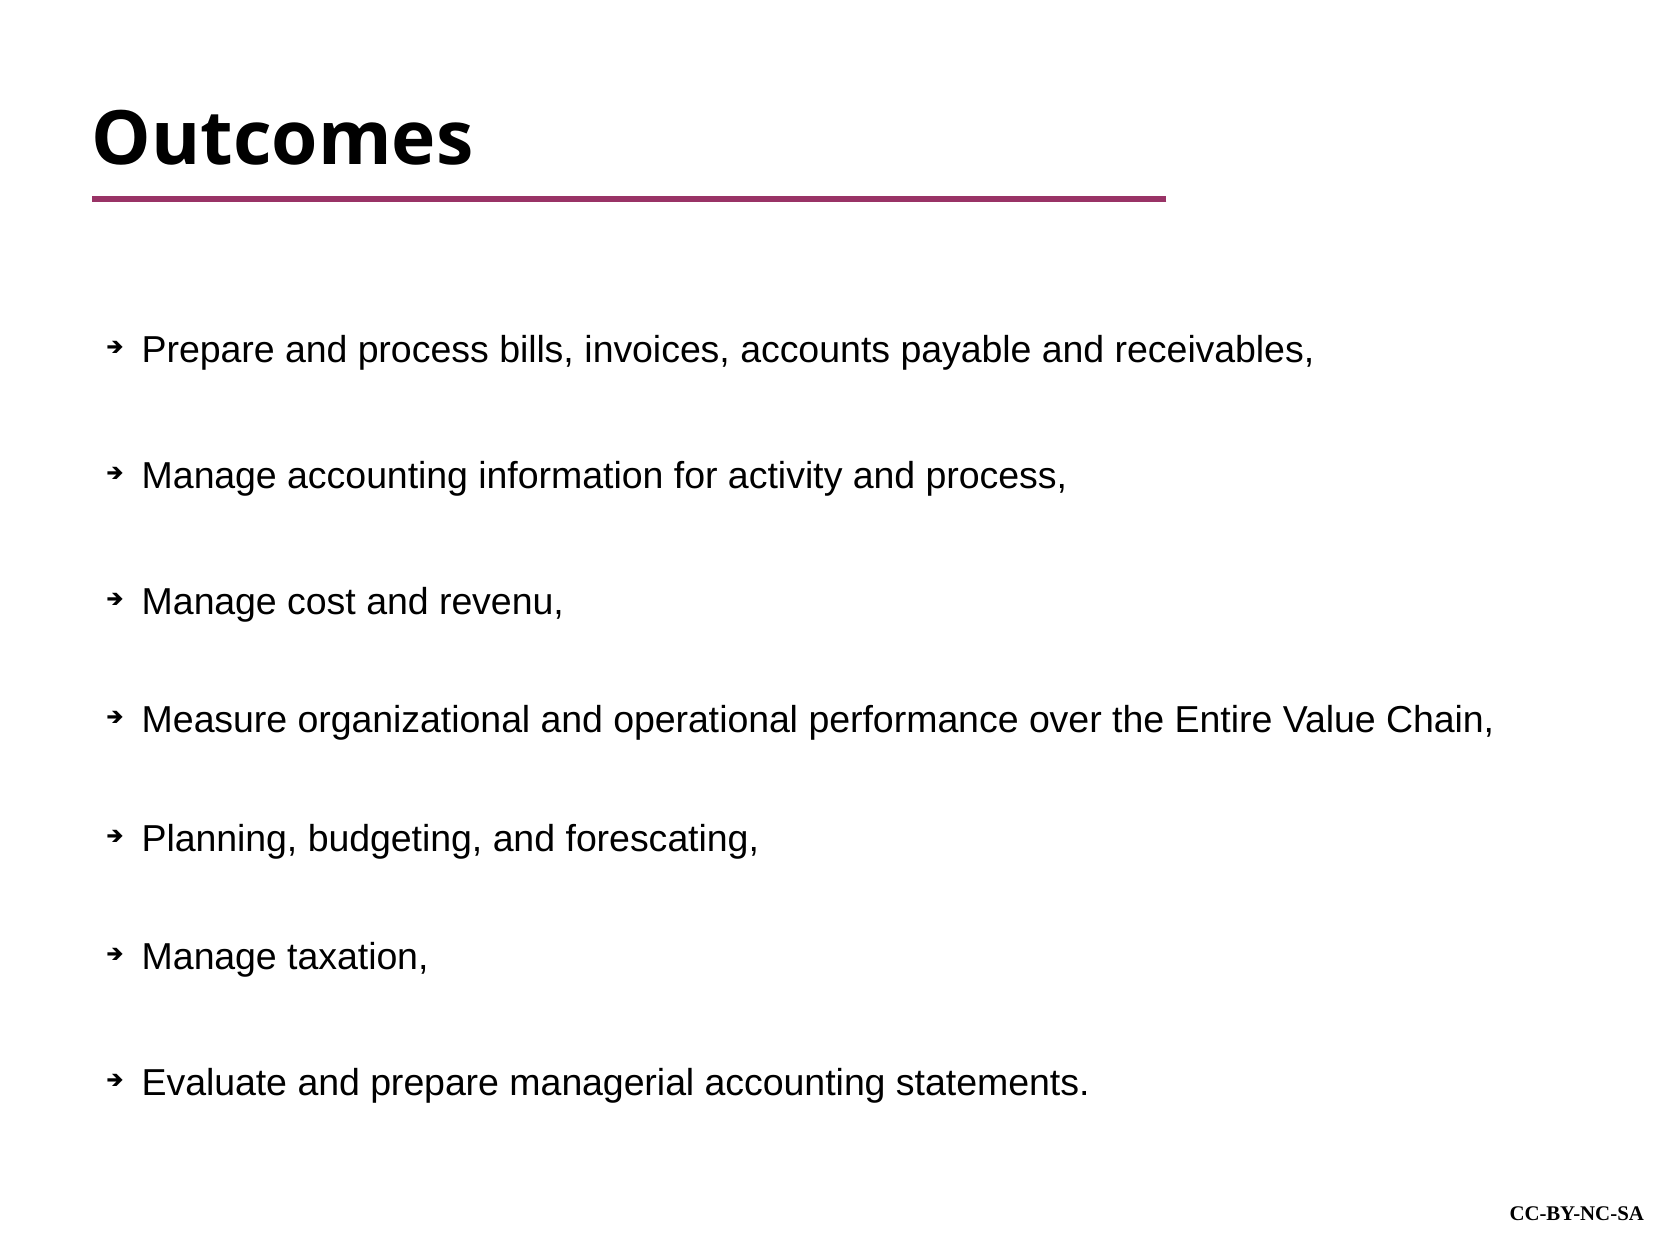

# Outcomes
Prepare and process bills, invoices, accounts payable and receivables,
Manage accounting information for activity and process,
Manage cost and revenu,
Measure organizational and operational performance over the Entire Value Chain,
Planning, budgeting, and forescating,
Manage taxation,
Evaluate and prepare managerial accounting statements.